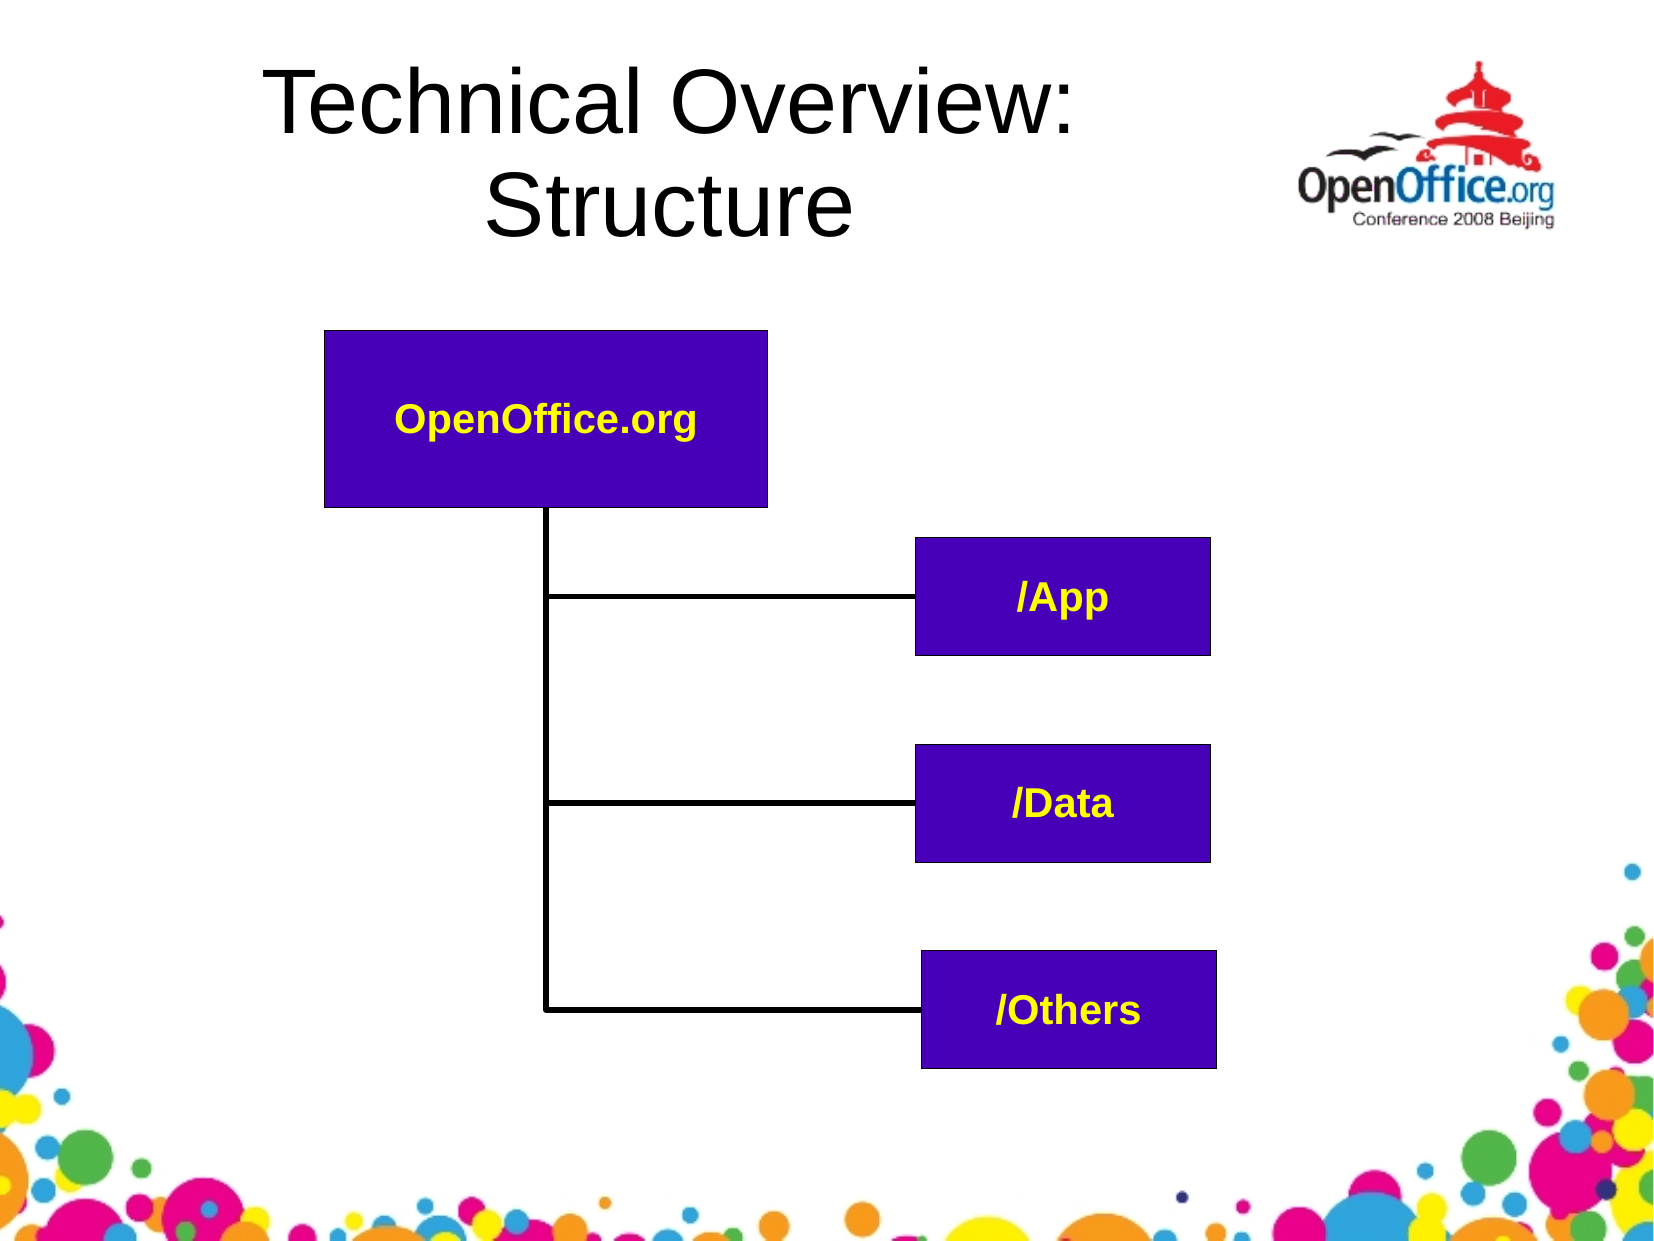

# Technical Overview: Structure
OpenOffice.org
OpenOffice.org
/App
/Data
/Others